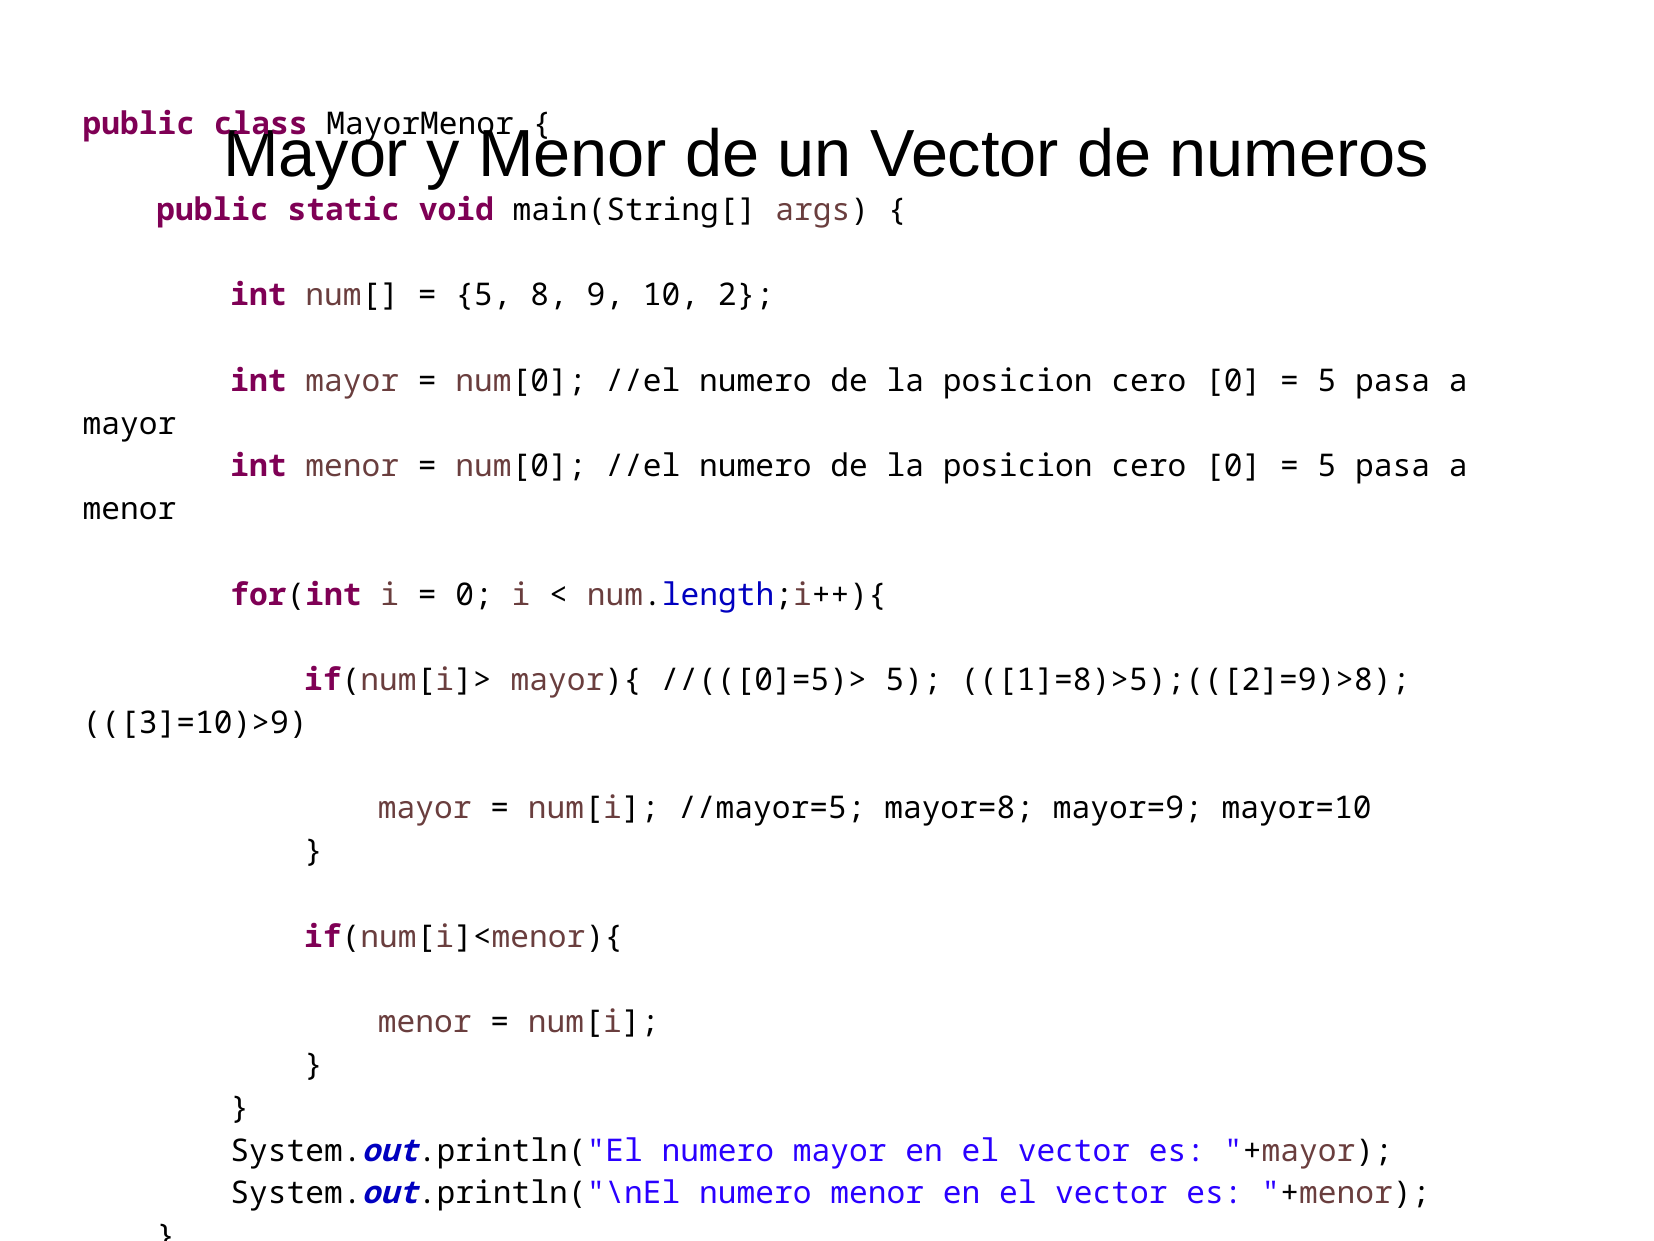

# Mayor y Menor de un Vector de numeros
public class MayorMenor {
	public static void main(String[] args) {
		int num[] = {5, 8, 9, 10, 2};
		int mayor = num[0]; //el numero de la posicion cero [0] = 5 pasa a mayor
		int menor = num[0]; //el numero de la posicion cero [0] = 5 pasa a menor
		for(int i = 0; i < num.length;i++){
			if(num[i]> mayor){ //(([0]=5)> 5); (([1]=8)>5);(([2]=9)>8); (([3]=10)>9)
				mayor = num[i]; //mayor=5; mayor=8; mayor=9; mayor=10
			}
			if(num[i]<menor){
				menor = num[i];
			}
		}
		System.out.println("El numero mayor en el vector es: "+mayor);
		System.out.println("\nEl numero menor en el vector es: "+menor);
	}
}